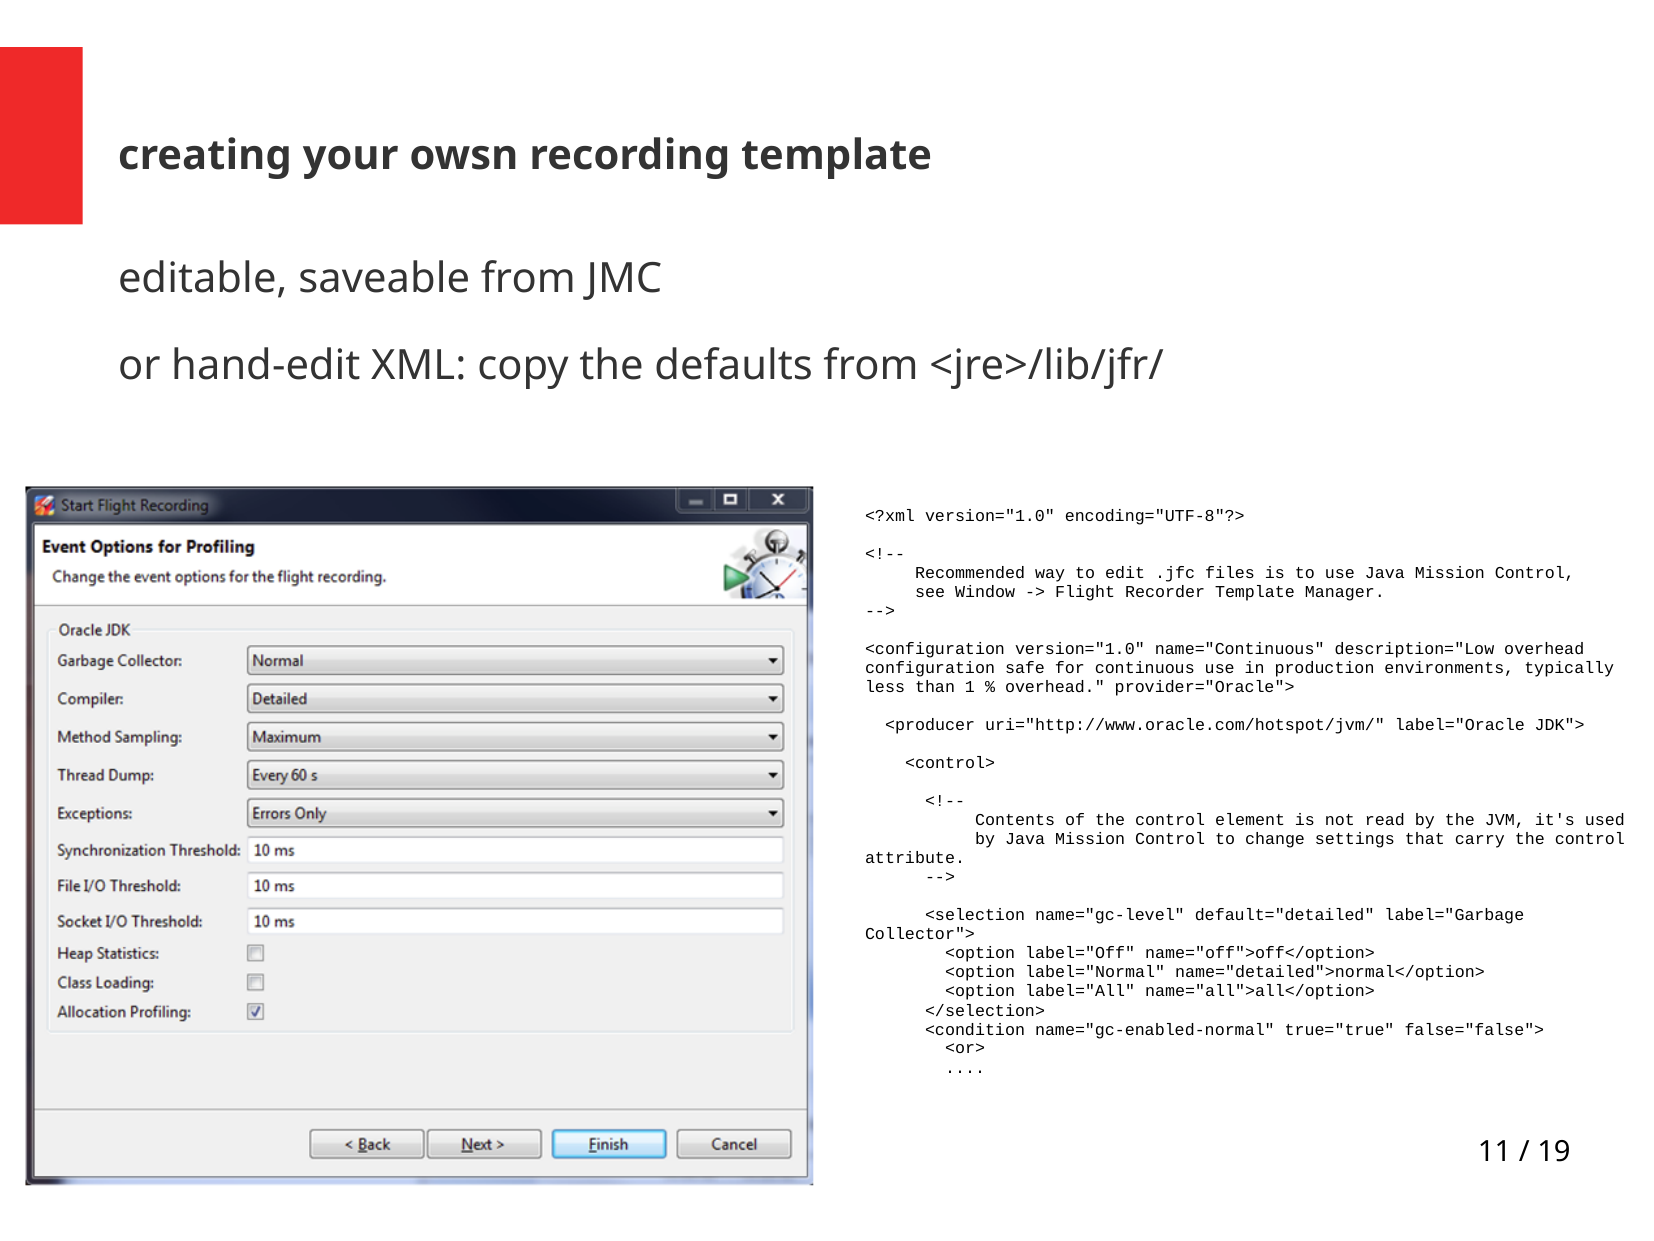

# creating your owsn recording template
editable, saveable from JMC
or hand-edit XML: copy the defaults from <jre>/lib/jfr/
<?xml version="1.0" encoding="UTF-8"?>
<!--
 Recommended way to edit .jfc files is to use Java Mission Control,
 see Window -> Flight Recorder Template Manager.
-->
<configuration version="1.0" name="Continuous" description="Low overhead configuration safe for continuous use in production environments, typically less than 1 % overhead." provider="Oracle">
 <producer uri="http://www.oracle.com/hotspot/jvm/" label="Oracle JDK">
 <control>
 <!--
 Contents of the control element is not read by the JVM, it's used
 by Java Mission Control to change settings that carry the control attribute.
 -->
 <selection name="gc-level" default="detailed" label="Garbage Collector">
 <option label="Off" name="off">off</option>
 <option label="Normal" name="detailed">normal</option>
 <option label="All" name="all">all</option>
 </selection>
 <condition name="gc-enabled-normal" true="true" false="false">
 <or>
 ....
11